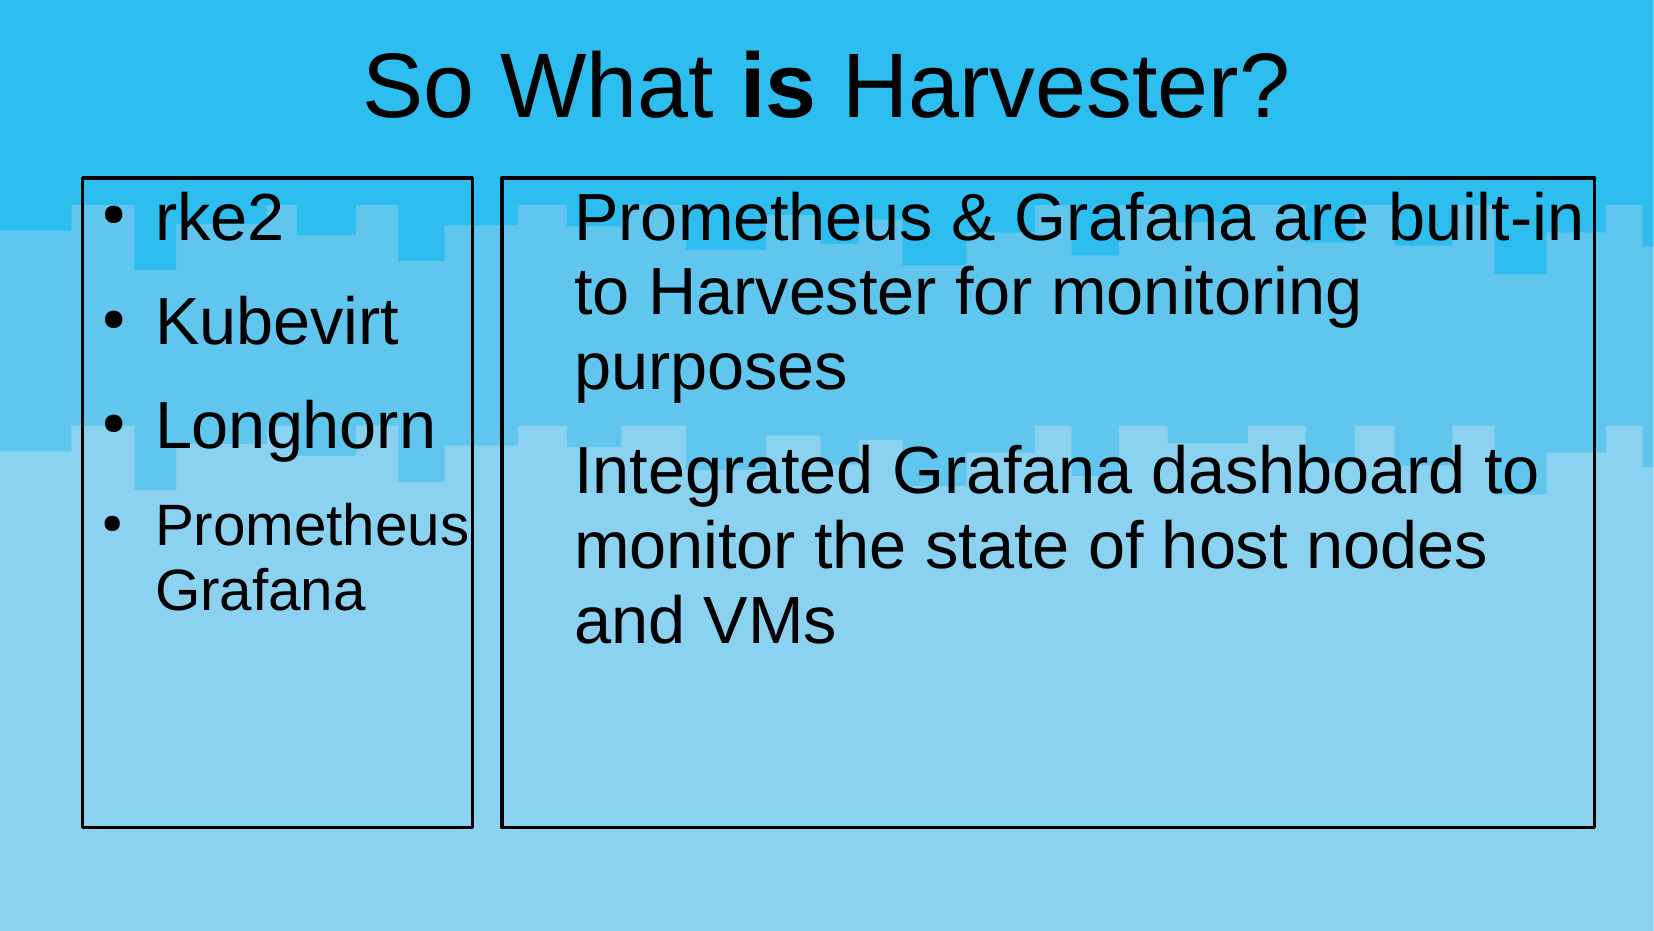

# So What is Harvester?
rke2
Kubevirt
Longhorn
Prometheus
Grafana
Prometheus & Grafana are built-in to Harvester for monitoring purposes
Integrated Grafana dashboard to monitor the state of host nodes and VMs